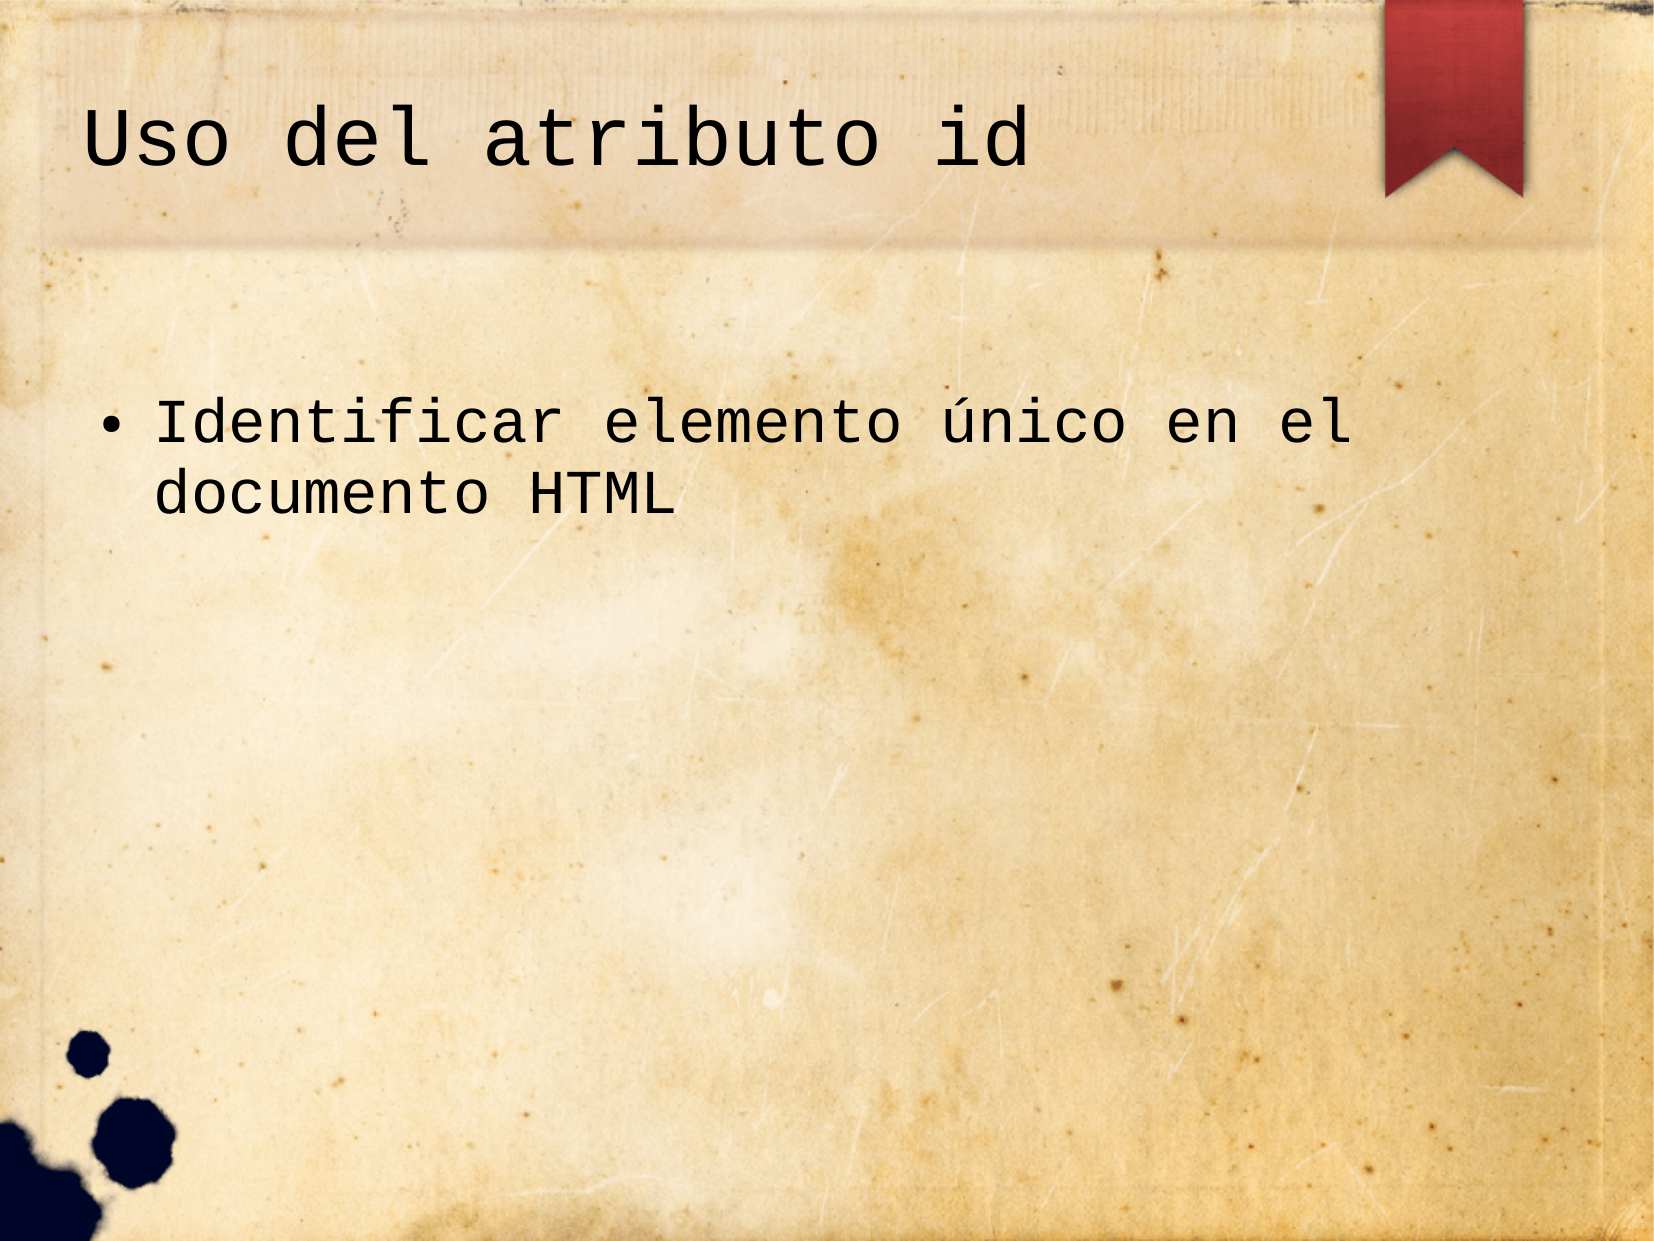

# Uso del atributo id
Identificar elemento único en el documento HTML